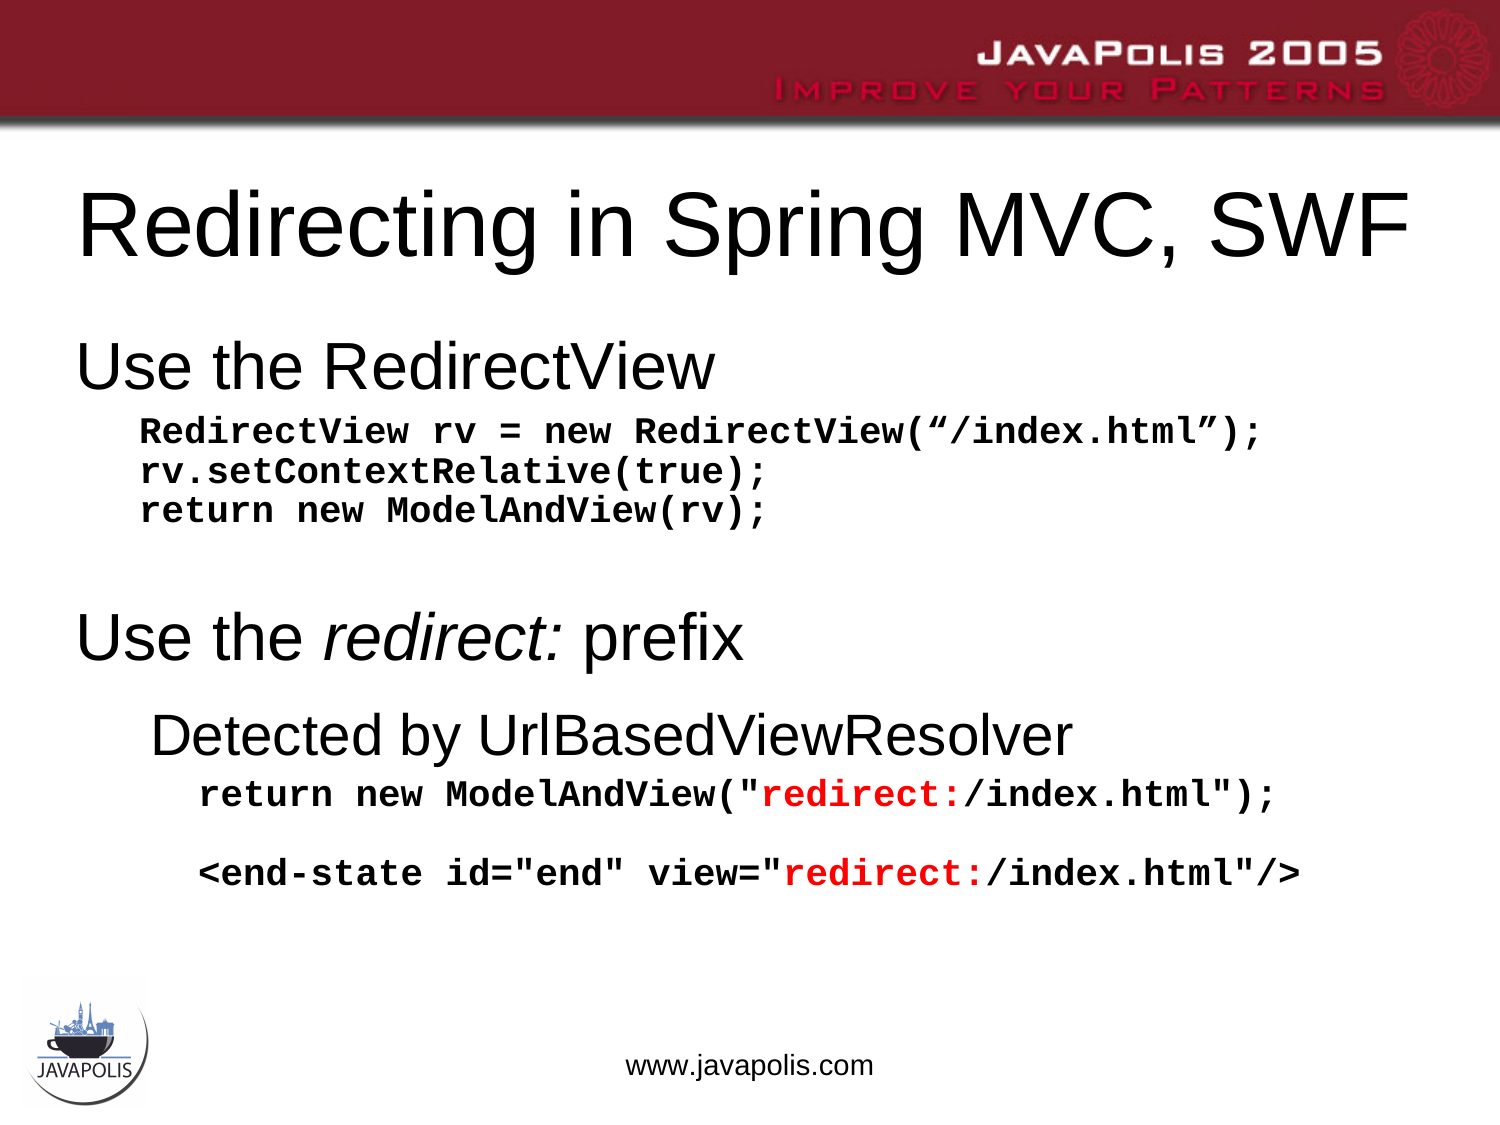

# Redirecting in Spring MVC, SWF
Use the RedirectView
Use the redirect: prefix
Detected by UrlBasedViewResolver
RedirectView rv = new RedirectView(“/index.html”);
rv.setContextRelative(true);
return new ModelAndView(rv);
return new ModelAndView("redirect:/index.html");
<end-state id="end" view="redirect:/index.html"/>